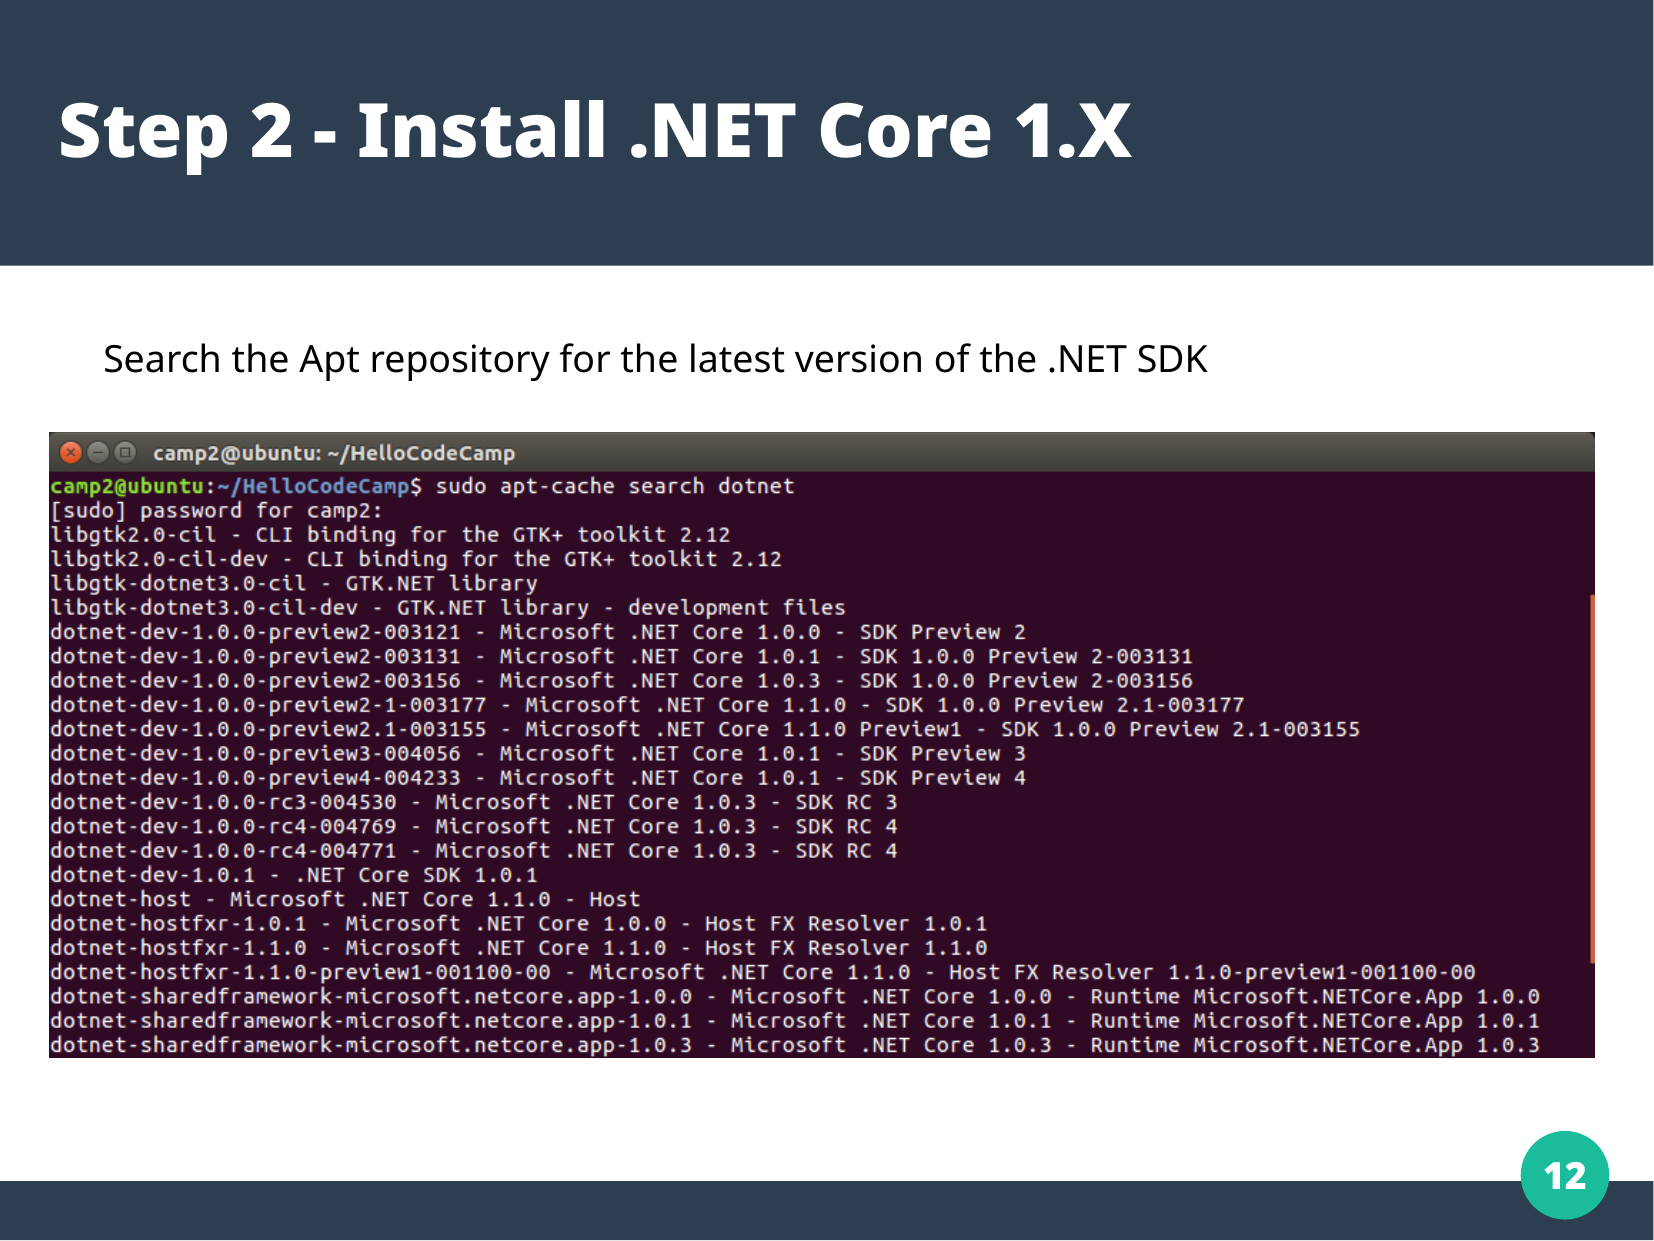

# Step 2 - Install .NET Core 1.X
Search the Apt repository for the latest version of the .NET SDK
12